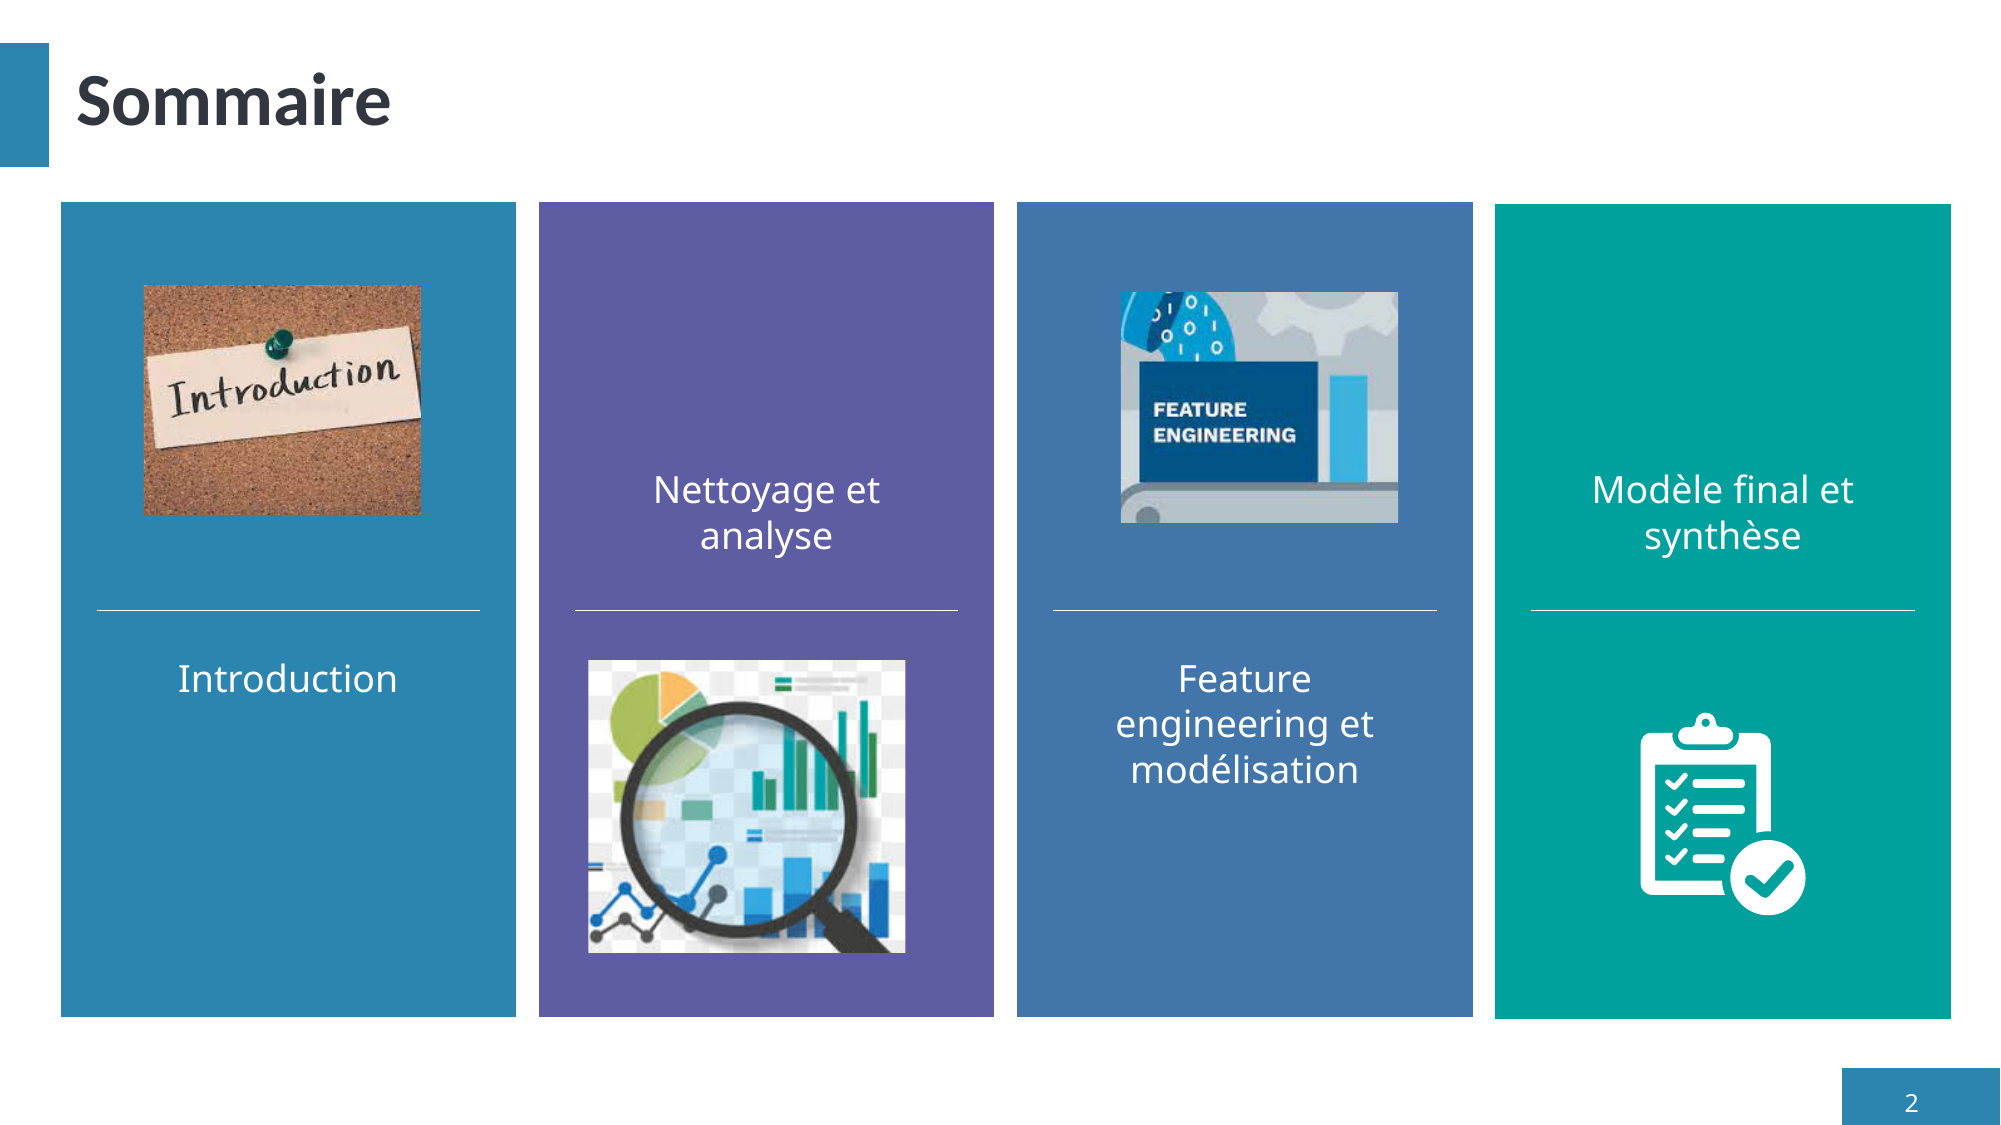

# Sommaire
Nettoyage et analyse
Modèle final et synthèse
Introduction
Feature engineering et modélisation
2